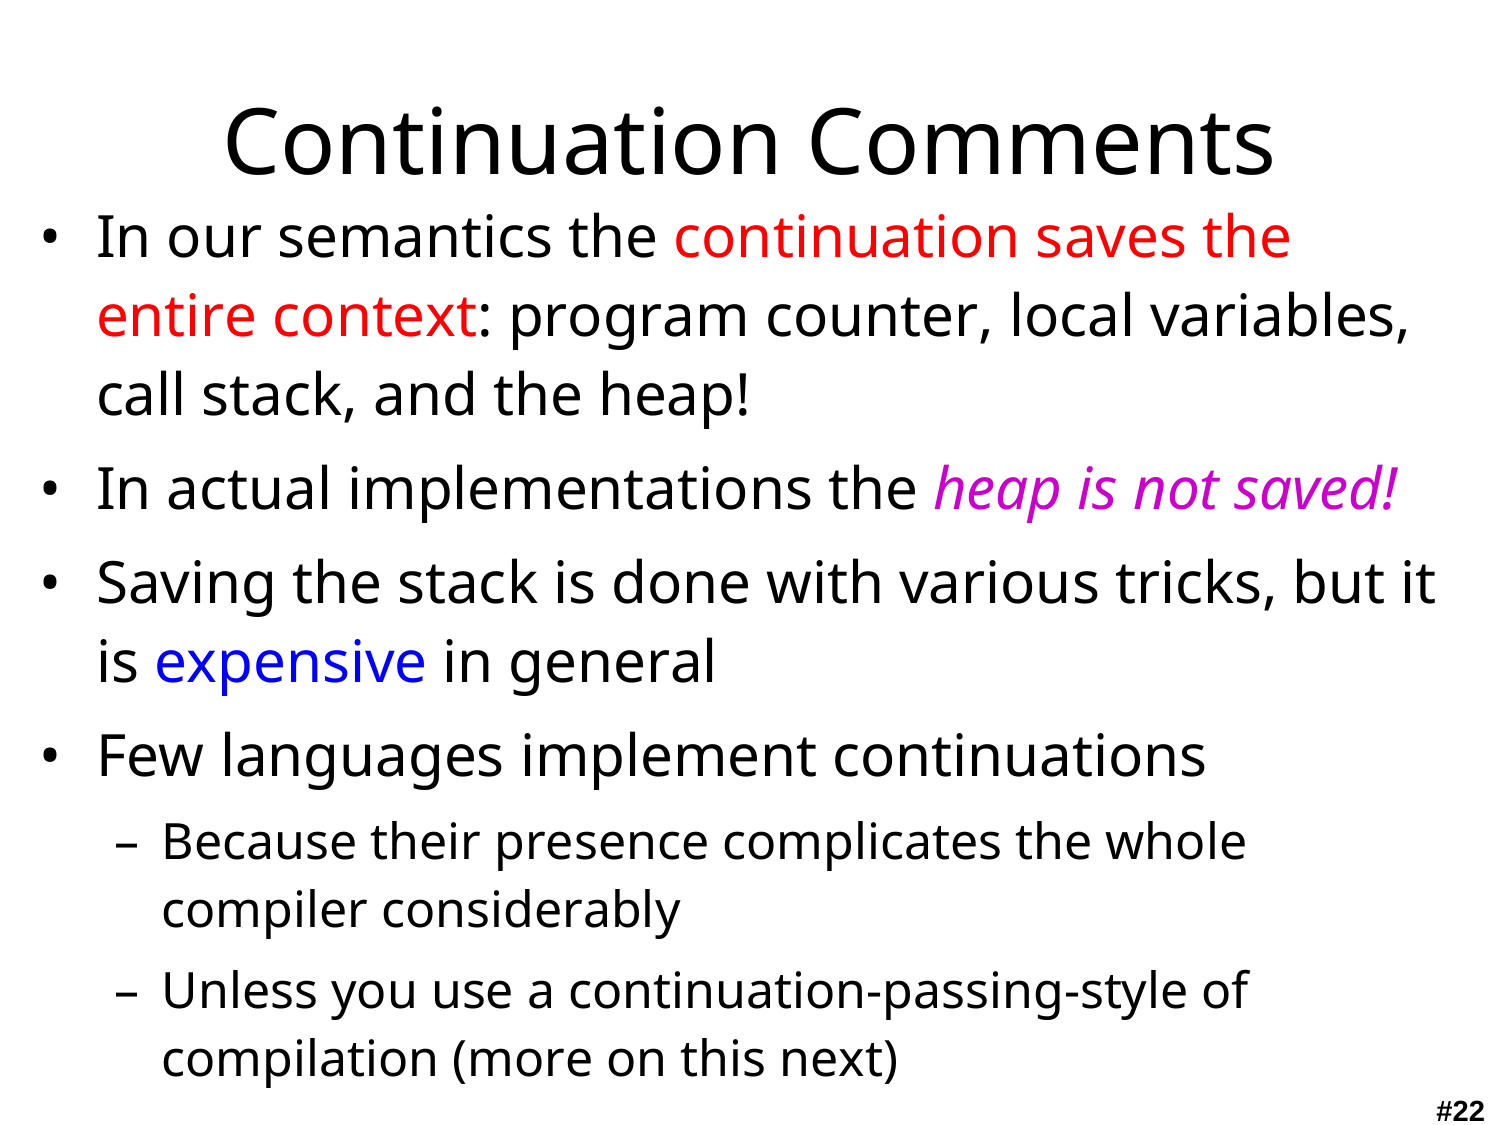

# Continuation Comments
In our semantics the continuation saves the entire context: program counter, local variables, call stack, and the heap!
In actual implementations the heap is not saved!
Saving the stack is done with various tricks, but it is expensive in general
Few languages implement continuations
Because their presence complicates the whole compiler considerably
Unless you use a continuation-passing-style of compilation (more on this next)
22